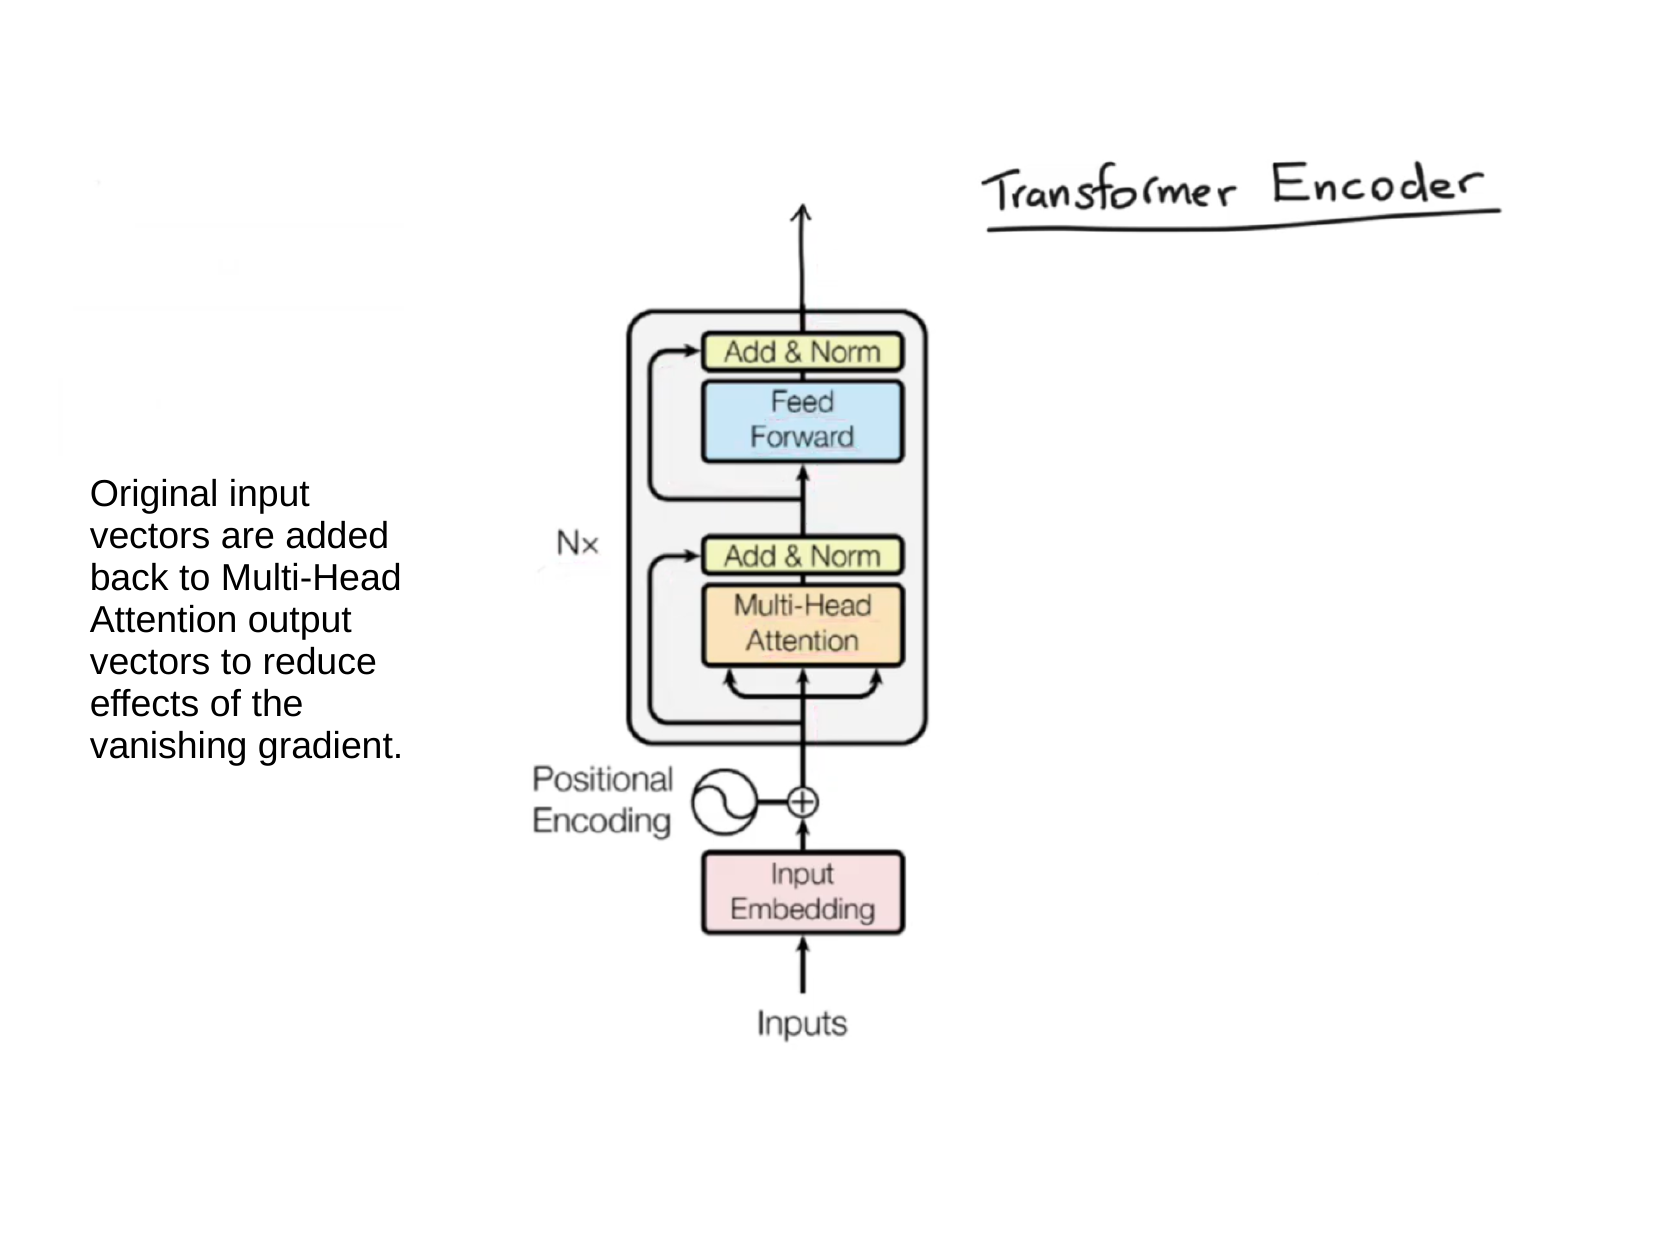

Original input vectors are added back to Multi-Head Attention output vectors to reduce effects of the vanishing gradient.